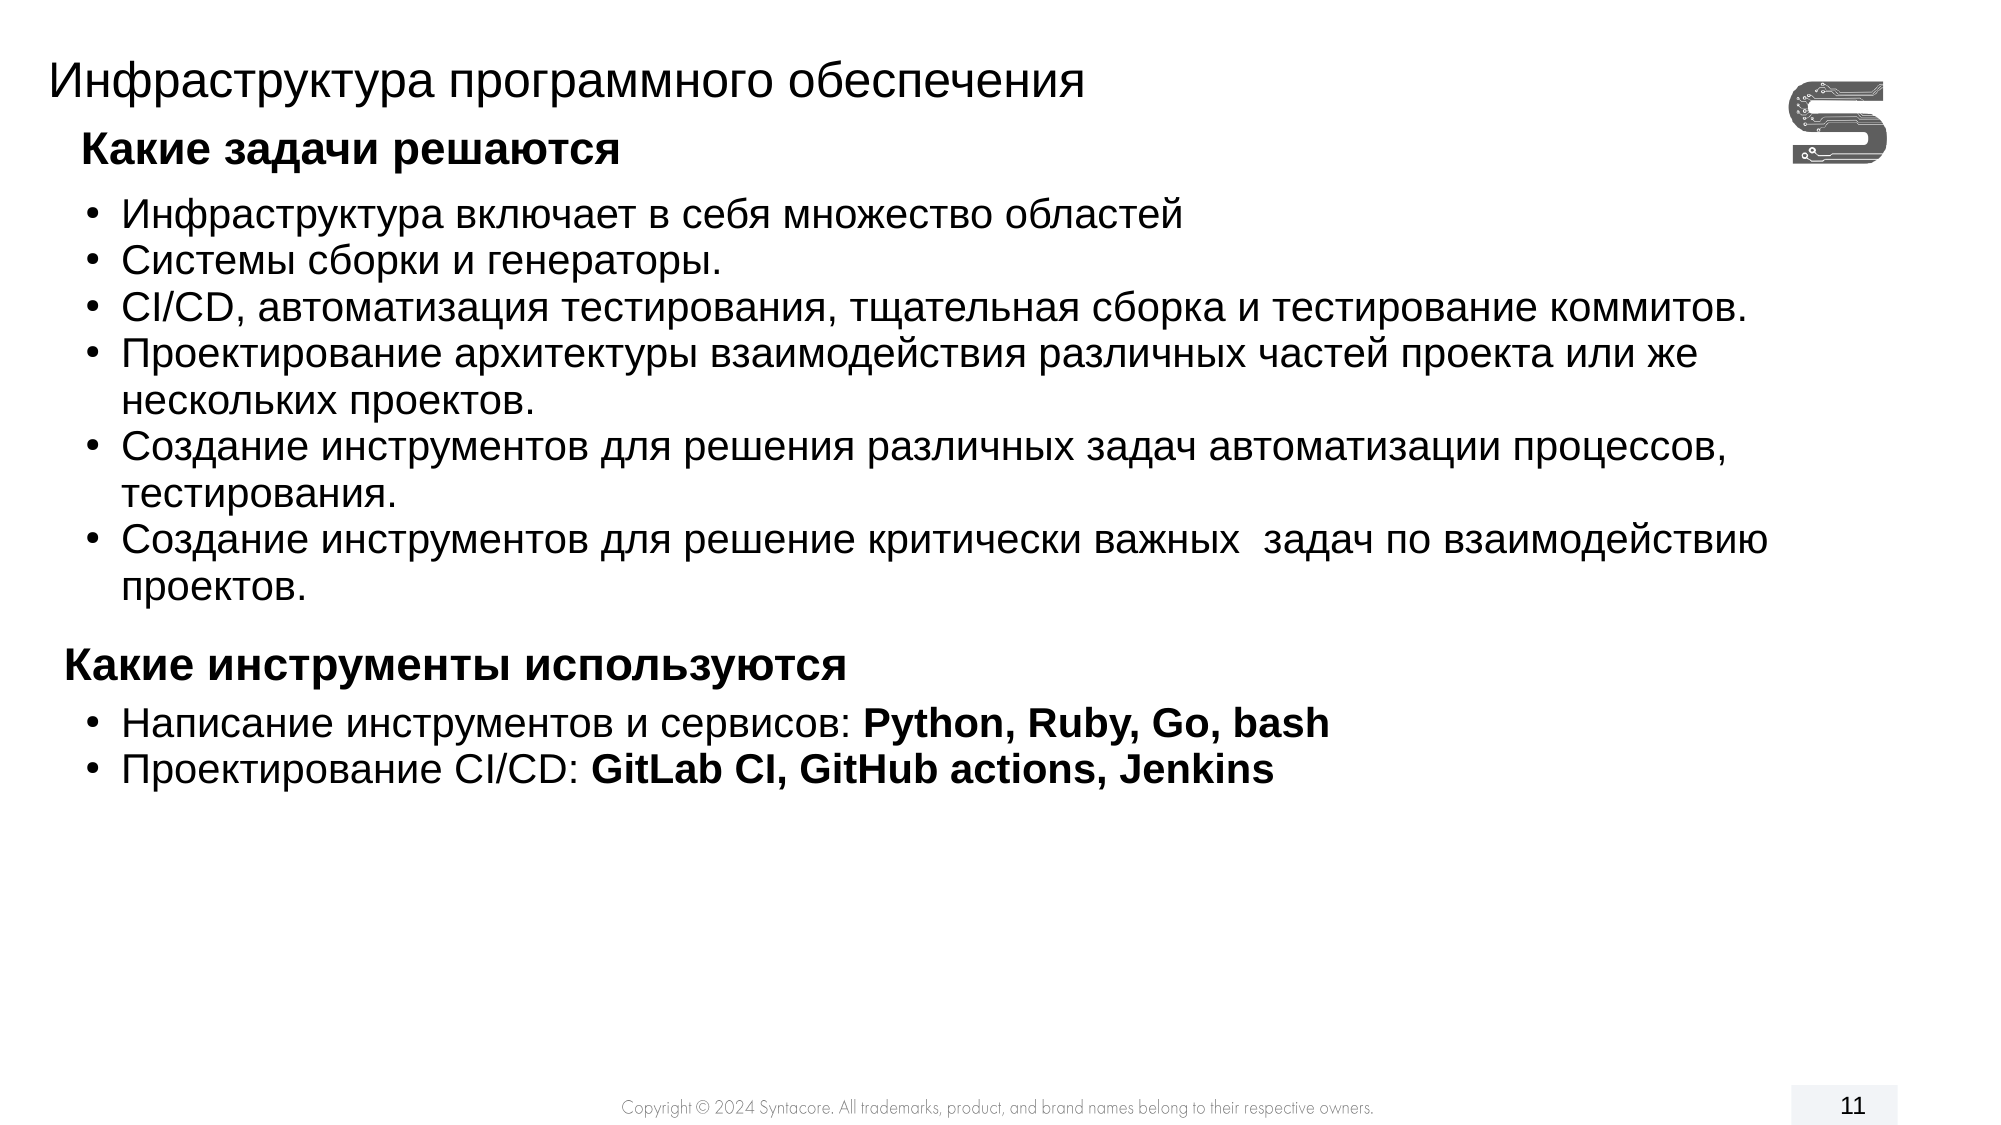

Инфраструктура программного обеспечения
Какие задачи решаются
Инфраструктура включает в себя множество областей
Системы сборки и генераторы.
CI/CD, автоматизация тестирования, тщательная сборка и тестирование коммитов.
Проектирование архитектуры взаимодействия различных частей проекта или же нескольких проектов.
Создание инструментов для решения различных задач автоматизации процессов, тестирования.
Создание инструментов для решение критически важных задач по взаимодействию проектов.
Какие инструменты используются
Написание инструментов и сервисов: Python, Ruby, Go, bash
Проектирование CI/CD: GitLab CI, GitHub actions, Jenkins